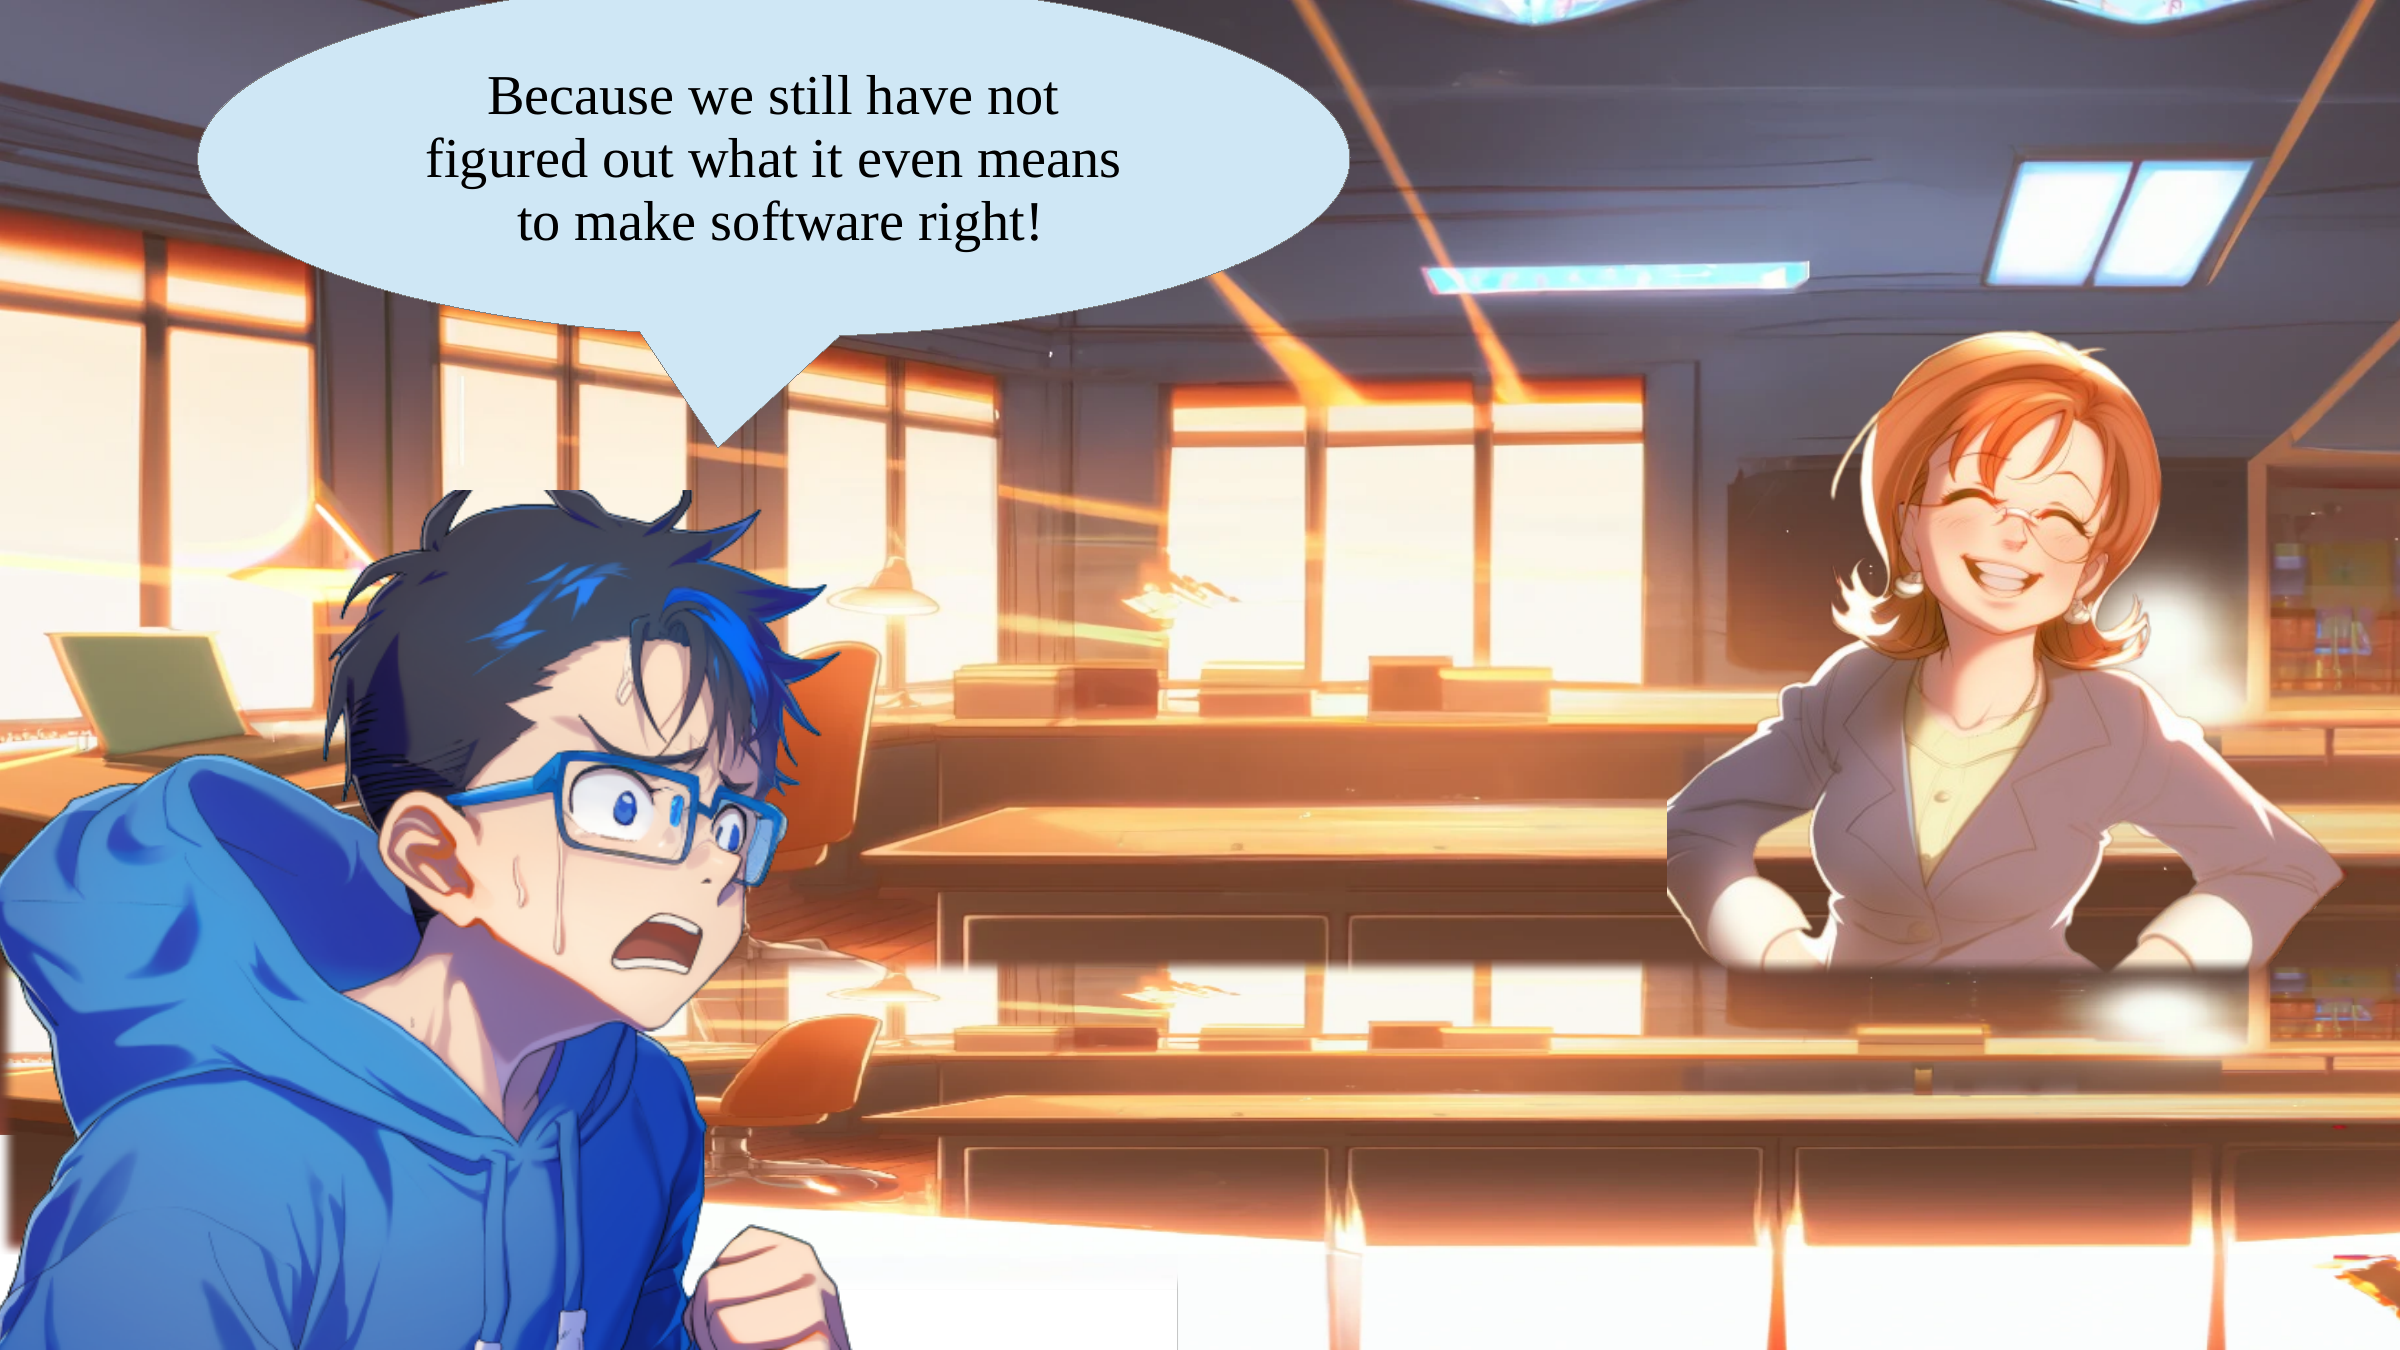

Because we still have not
figured out what it even means
 to make software right!